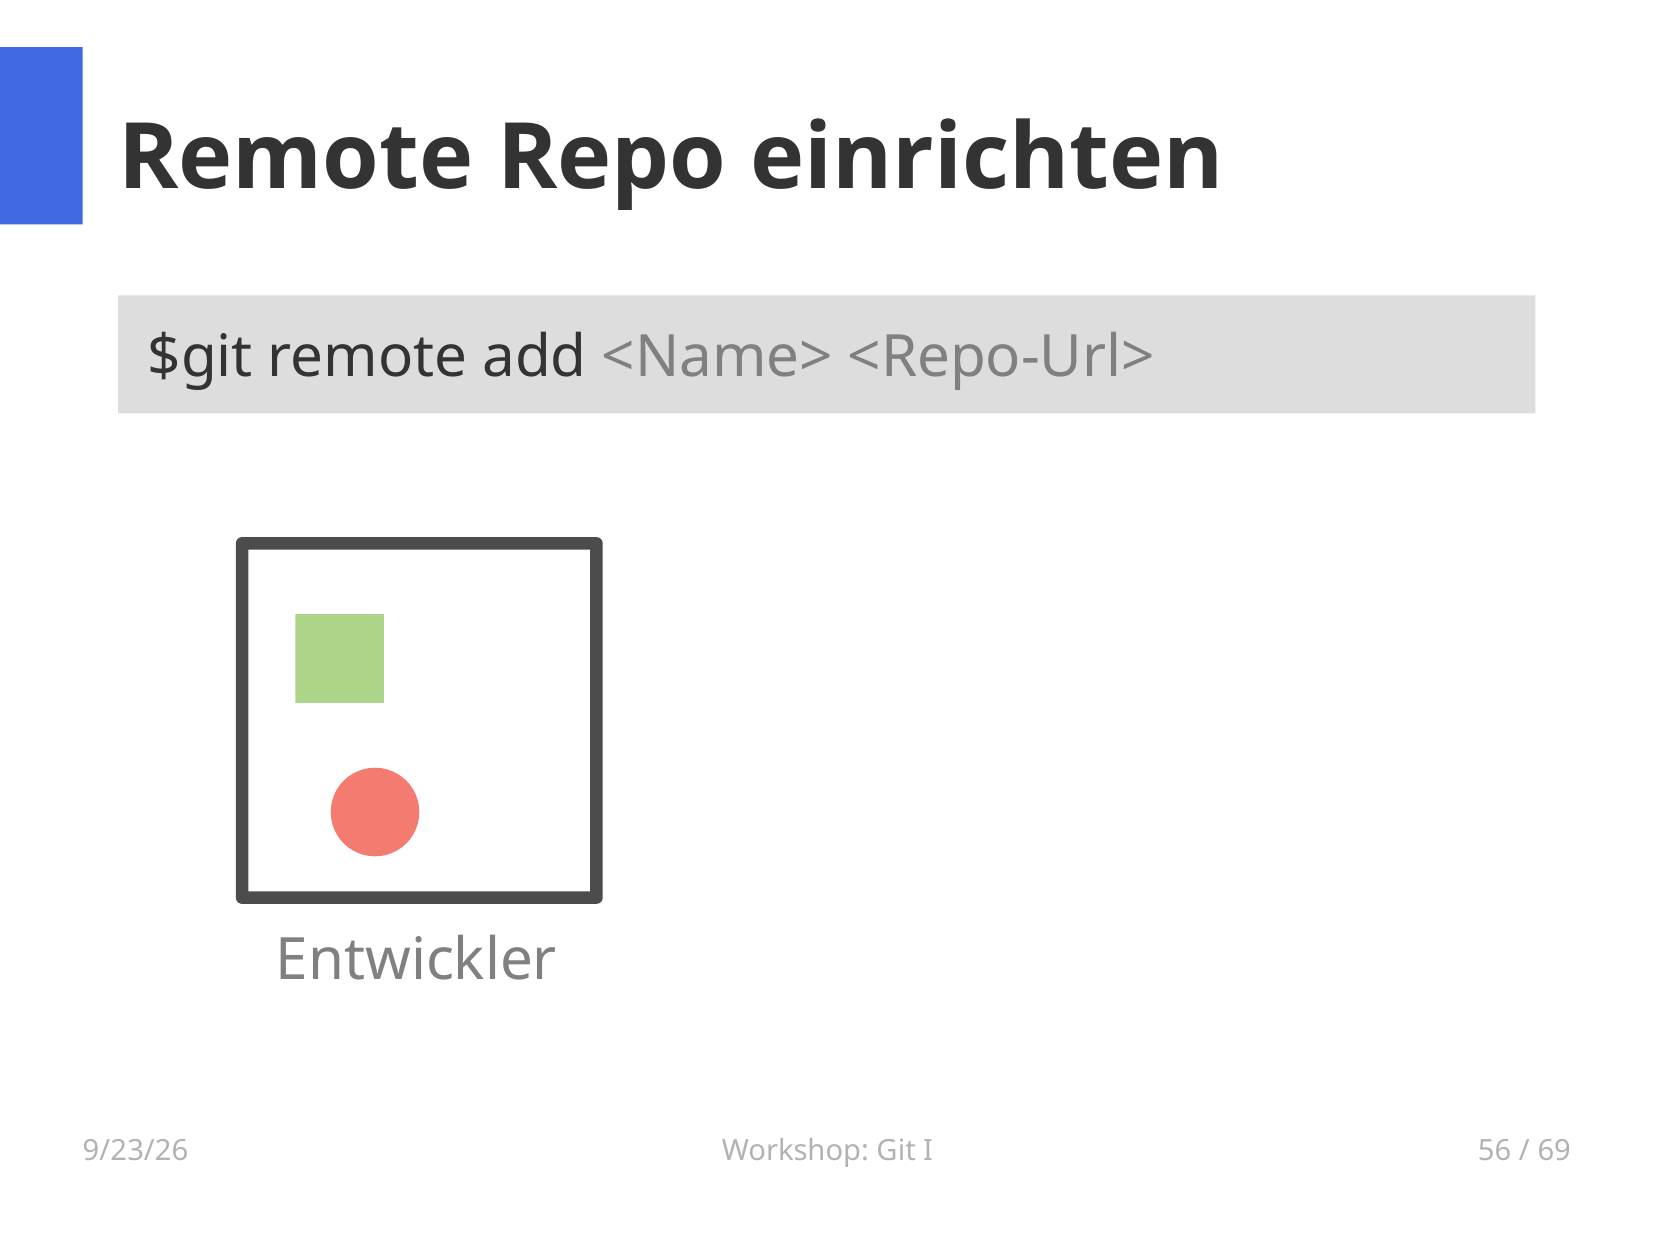

# Remote Repo einrichten
$git remote add <Name> <Repo-Url>
Entwickler